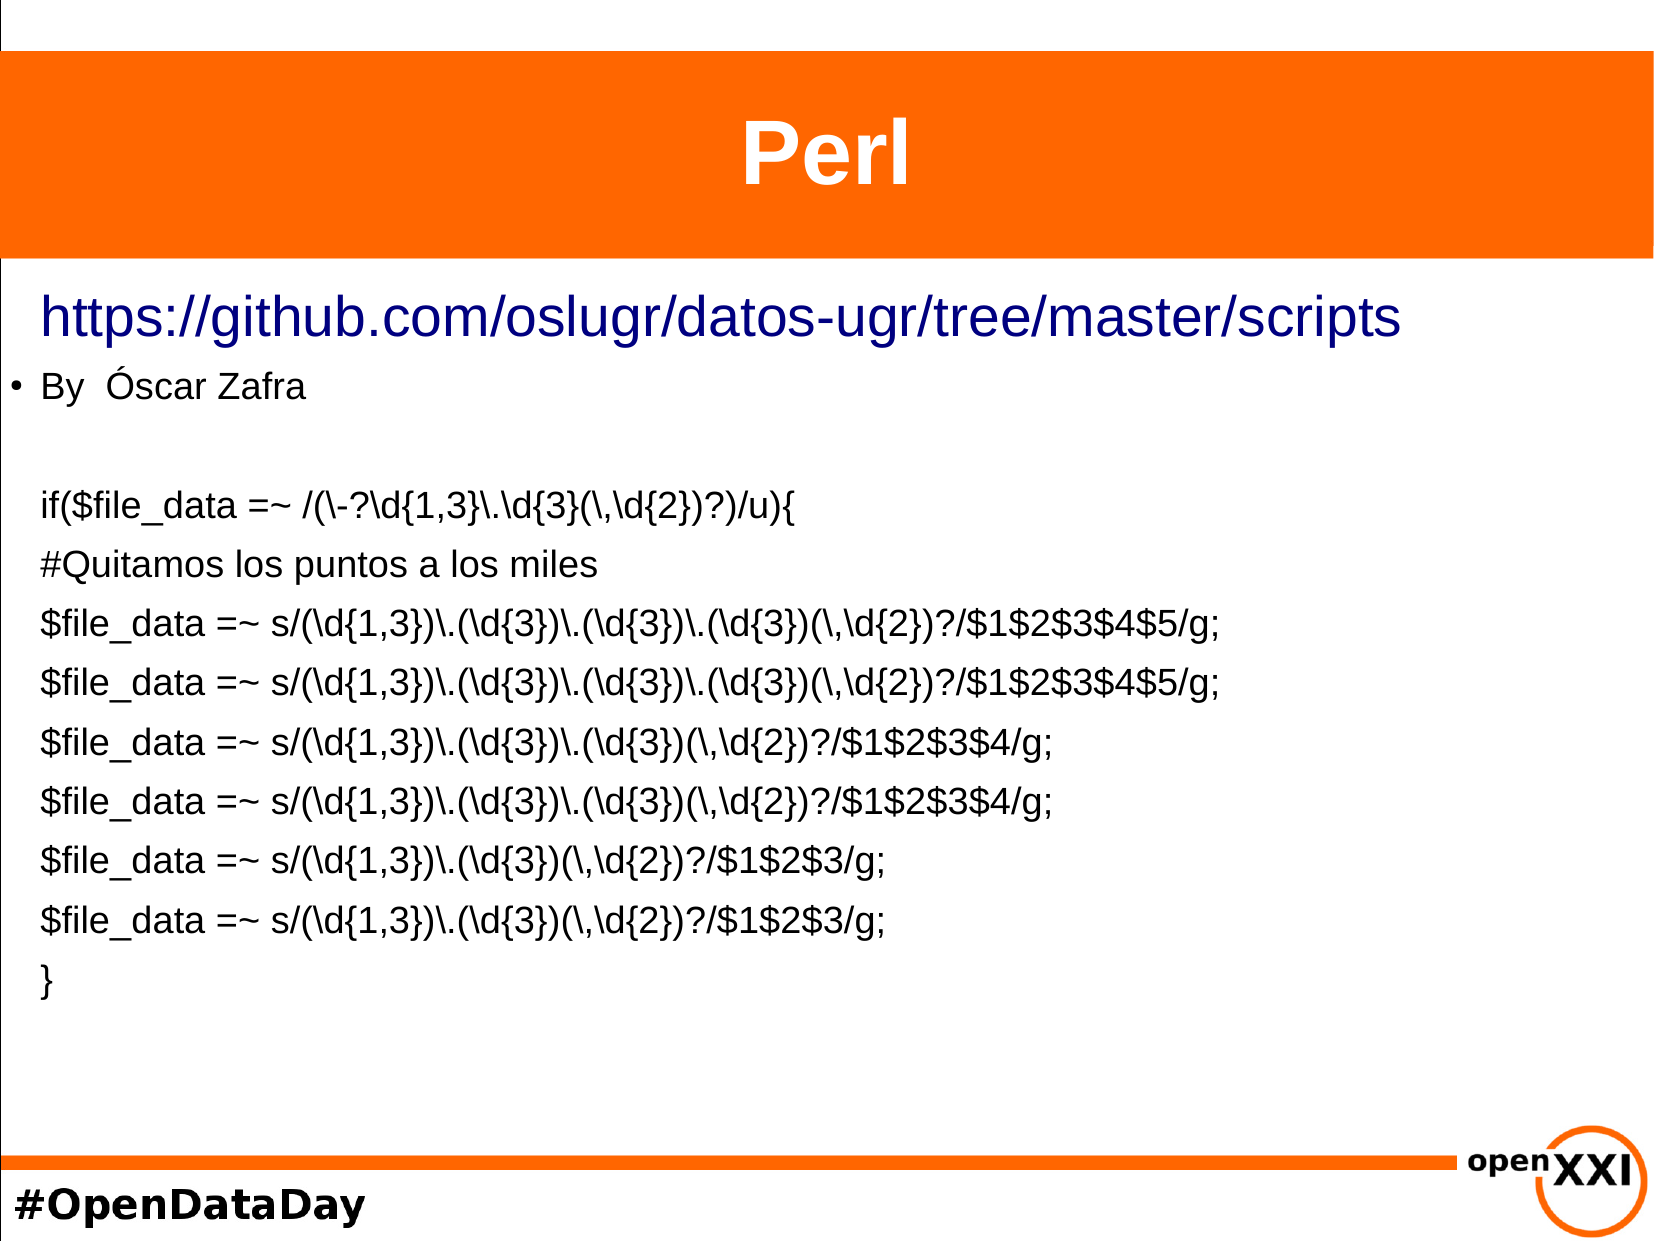

# Perl
https://github.com/oslugr/datos-ugr/tree/master/scripts
By Óscar Zafra
if($file_data =~ /(\-?\d{1,3}\.\d{3}(\,\d{2})?)/u){
#Quitamos los puntos a los miles
$file_data =~ s/(\d{1,3})\.(\d{3})\.(\d{3})\.(\d{3})(\,\d{2})?/$1$2$3$4$5/g;
$file_data =~ s/(\d{1,3})\.(\d{3})\.(\d{3})\.(\d{3})(\,\d{2})?/$1$2$3$4$5/g;
$file_data =~ s/(\d{1,3})\.(\d{3})\.(\d{3})(\,\d{2})?/$1$2$3$4/g;
$file_data =~ s/(\d{1,3})\.(\d{3})\.(\d{3})(\,\d{2})?/$1$2$3$4/g;
$file_data =~ s/(\d{1,3})\.(\d{3})(\,\d{2})?/$1$2$3/g;
$file_data =~ s/(\d{1,3})\.(\d{3})(\,\d{2})?/$1$2$3/g;
}